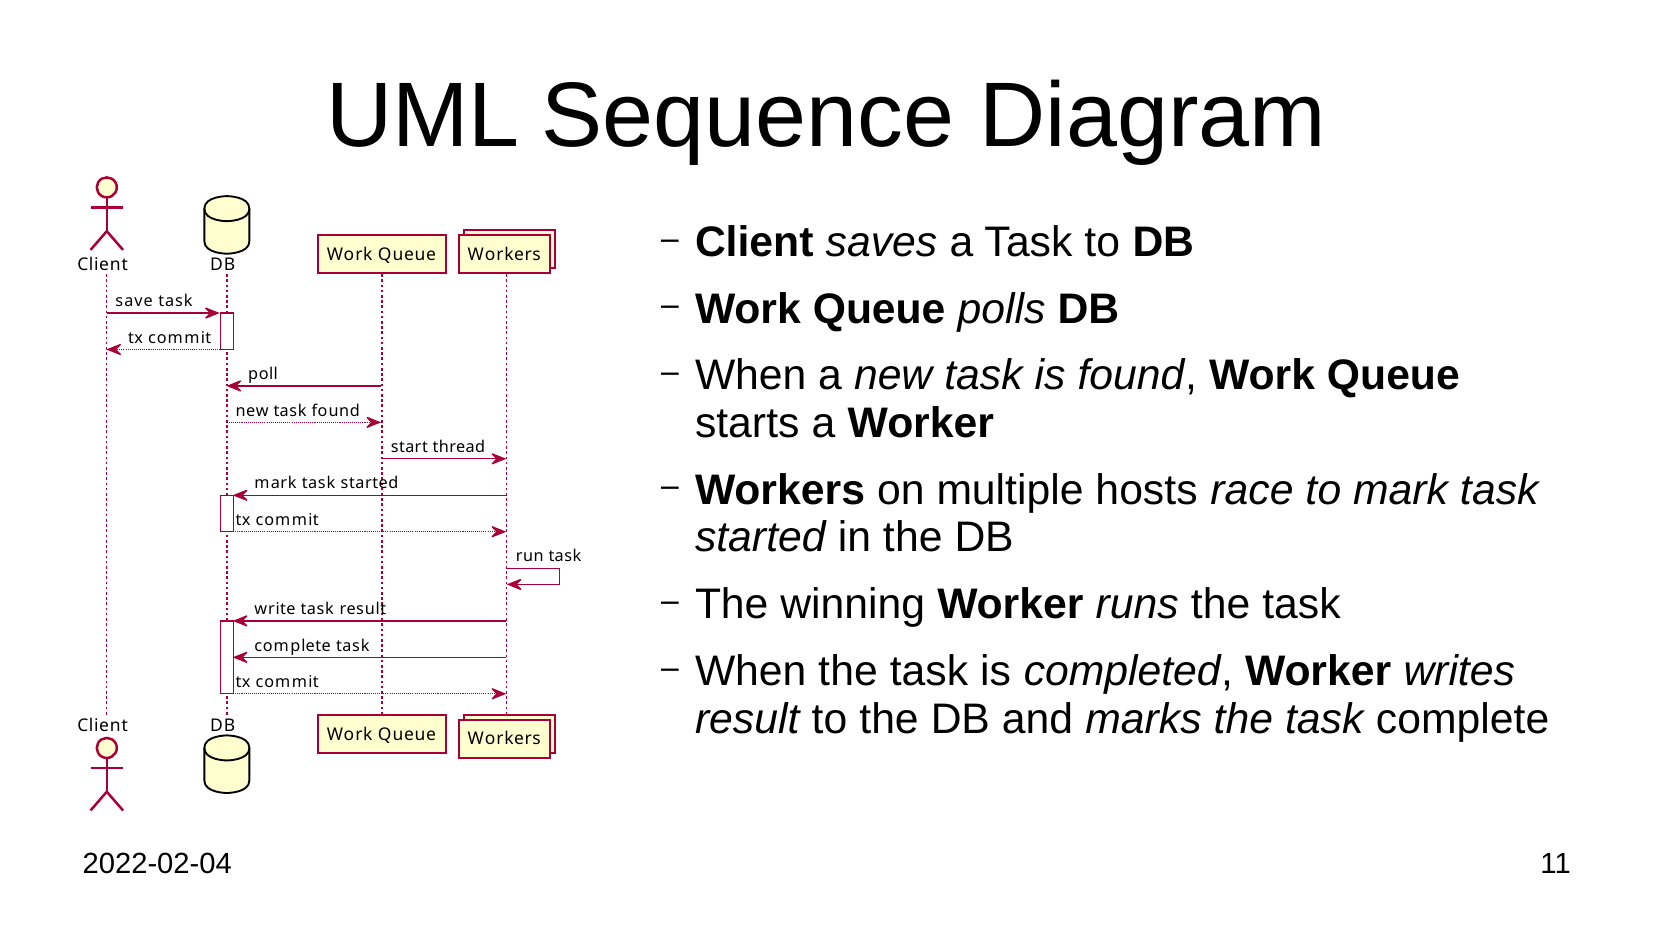

# UML Sequence Diagram
Client saves a Task to DB
Work Queue polls DB
When a new task is found, Work Queue starts a Worker
Workers on multiple hosts race to mark task started in the DB
The winning Worker runs the task
When the task is completed, Worker writes result to the DB and marks the task complete
2022-02-04
11